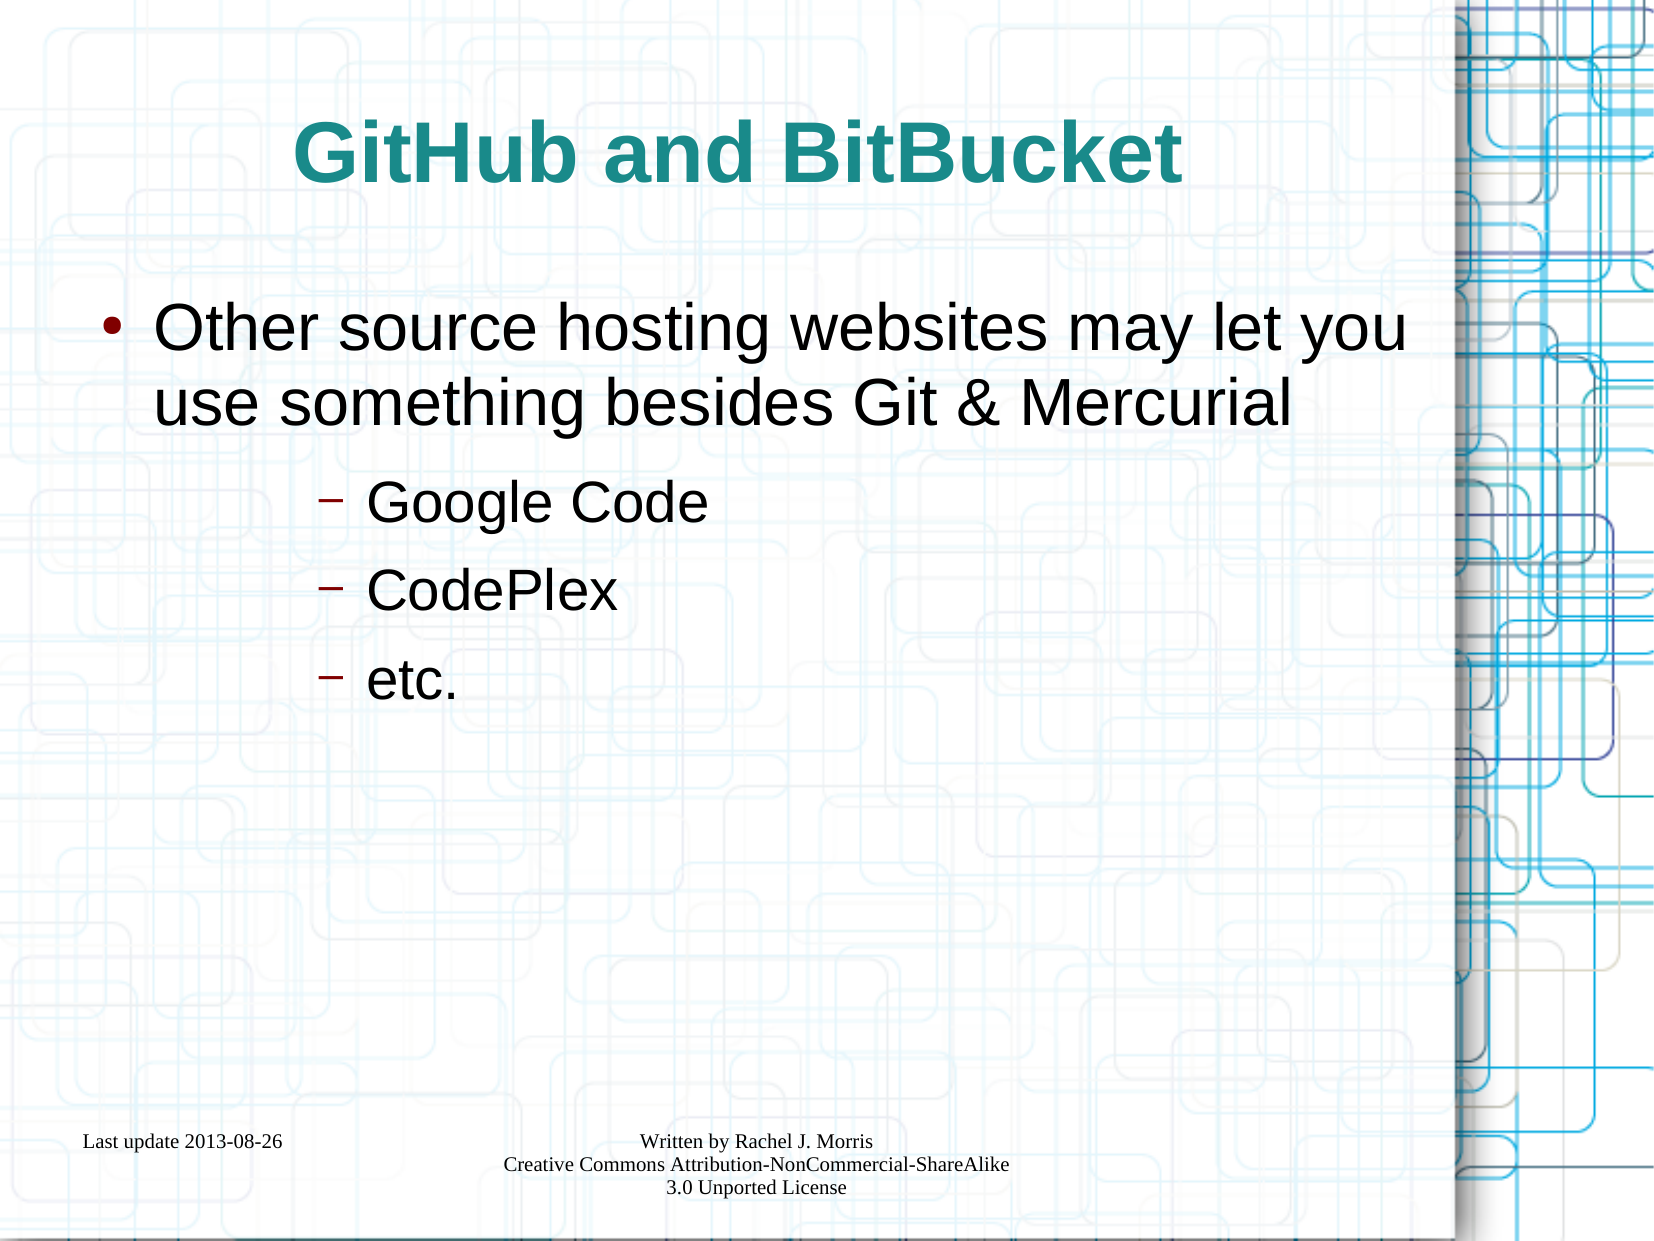

# GitHub and BitBucket
Other source hosting websites may let you use something besides Git & Mercurial
Google Code
CodePlex
etc.